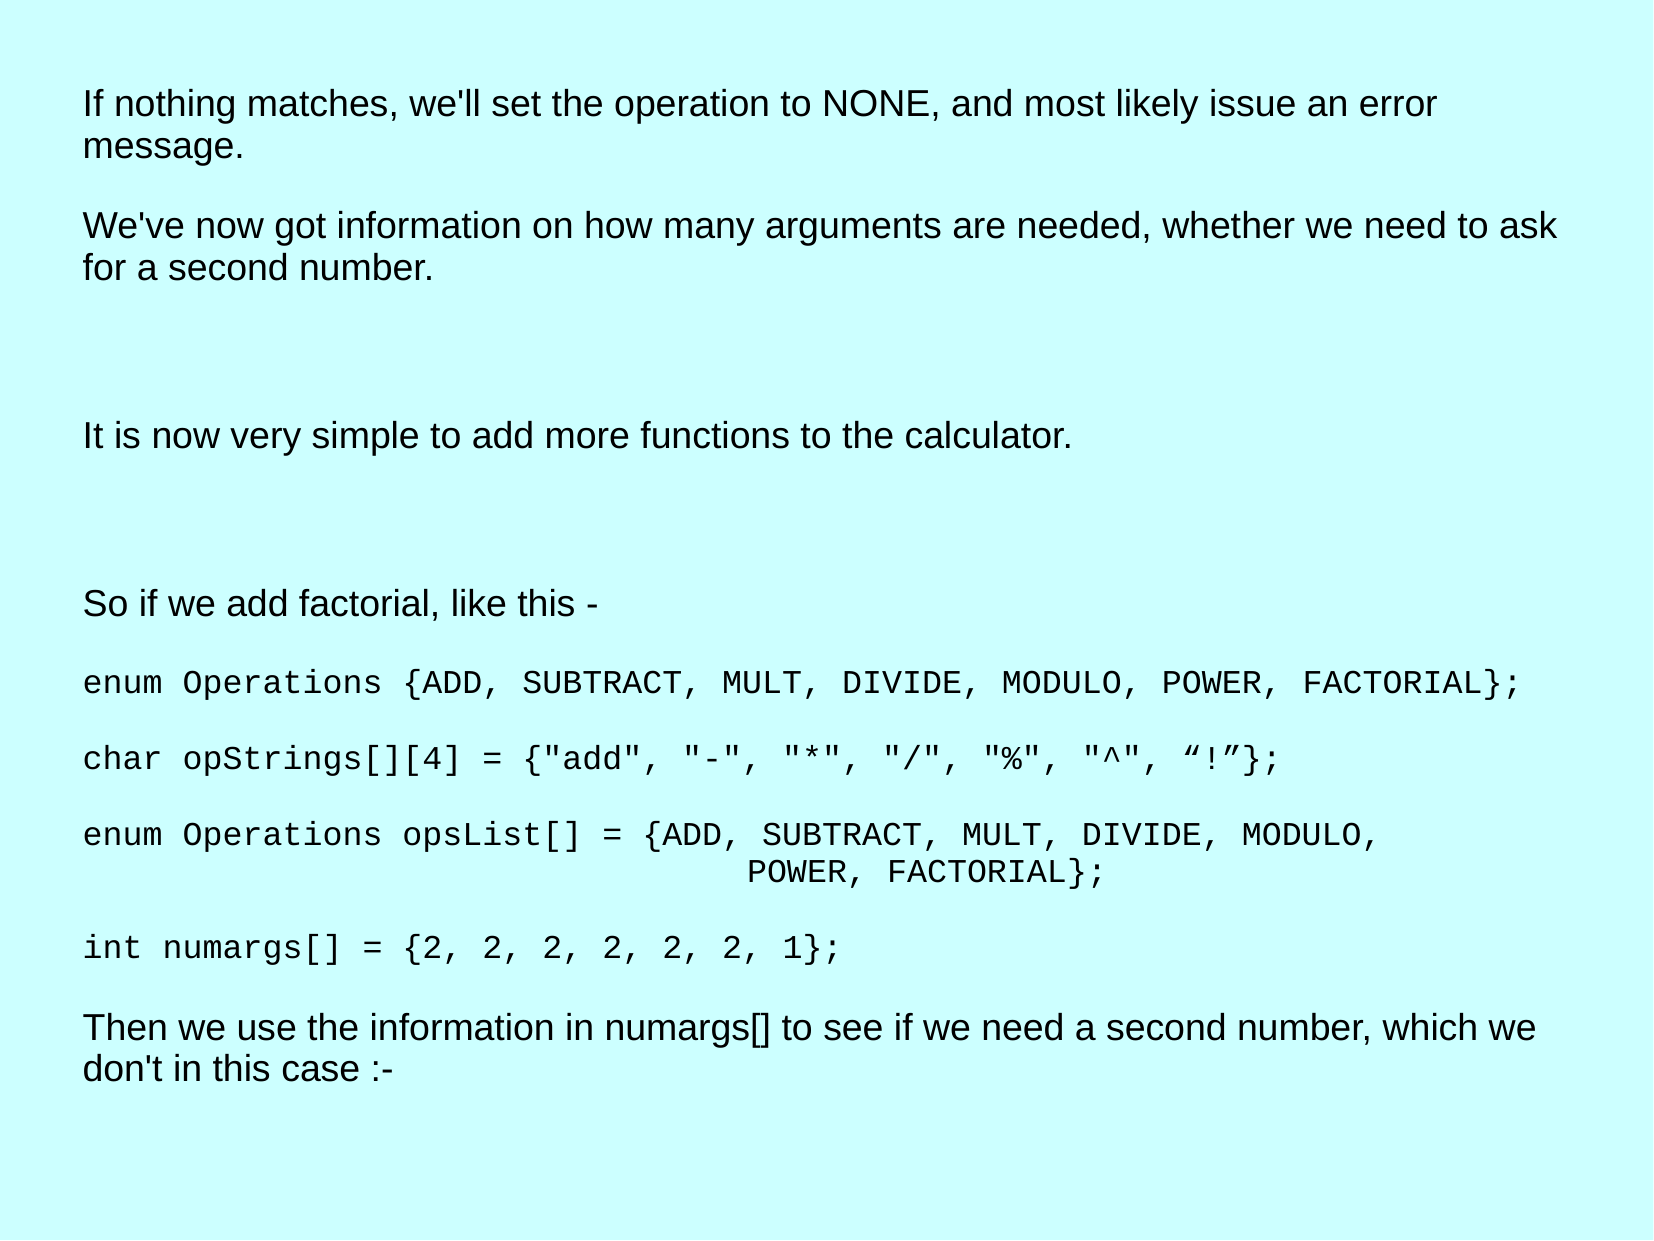

# If nothing matches, we'll set the operation to NONE, and most likely issue an error message.
We've now got information on how many arguments are needed, whether we need to ask for a second number.
It is now very simple to add more functions to the calculator.
So if we add factorial, like this -
enum Operations {ADD, SUBTRACT, MULT, DIVIDE, MODULO, POWER, FACTORIAL};
char opStrings[][4] = {"add", "-", "*", "/", "%", "^", “!”};
enum Operations opsList[] = {ADD, SUBTRACT, MULT, DIVIDE, MODULO,
									POWER, FACTORIAL};
int numargs[] = {2, 2, 2, 2, 2, 2, 1};
Then we use the information in numargs[] to see if we need a second number, which we don't in this case :-